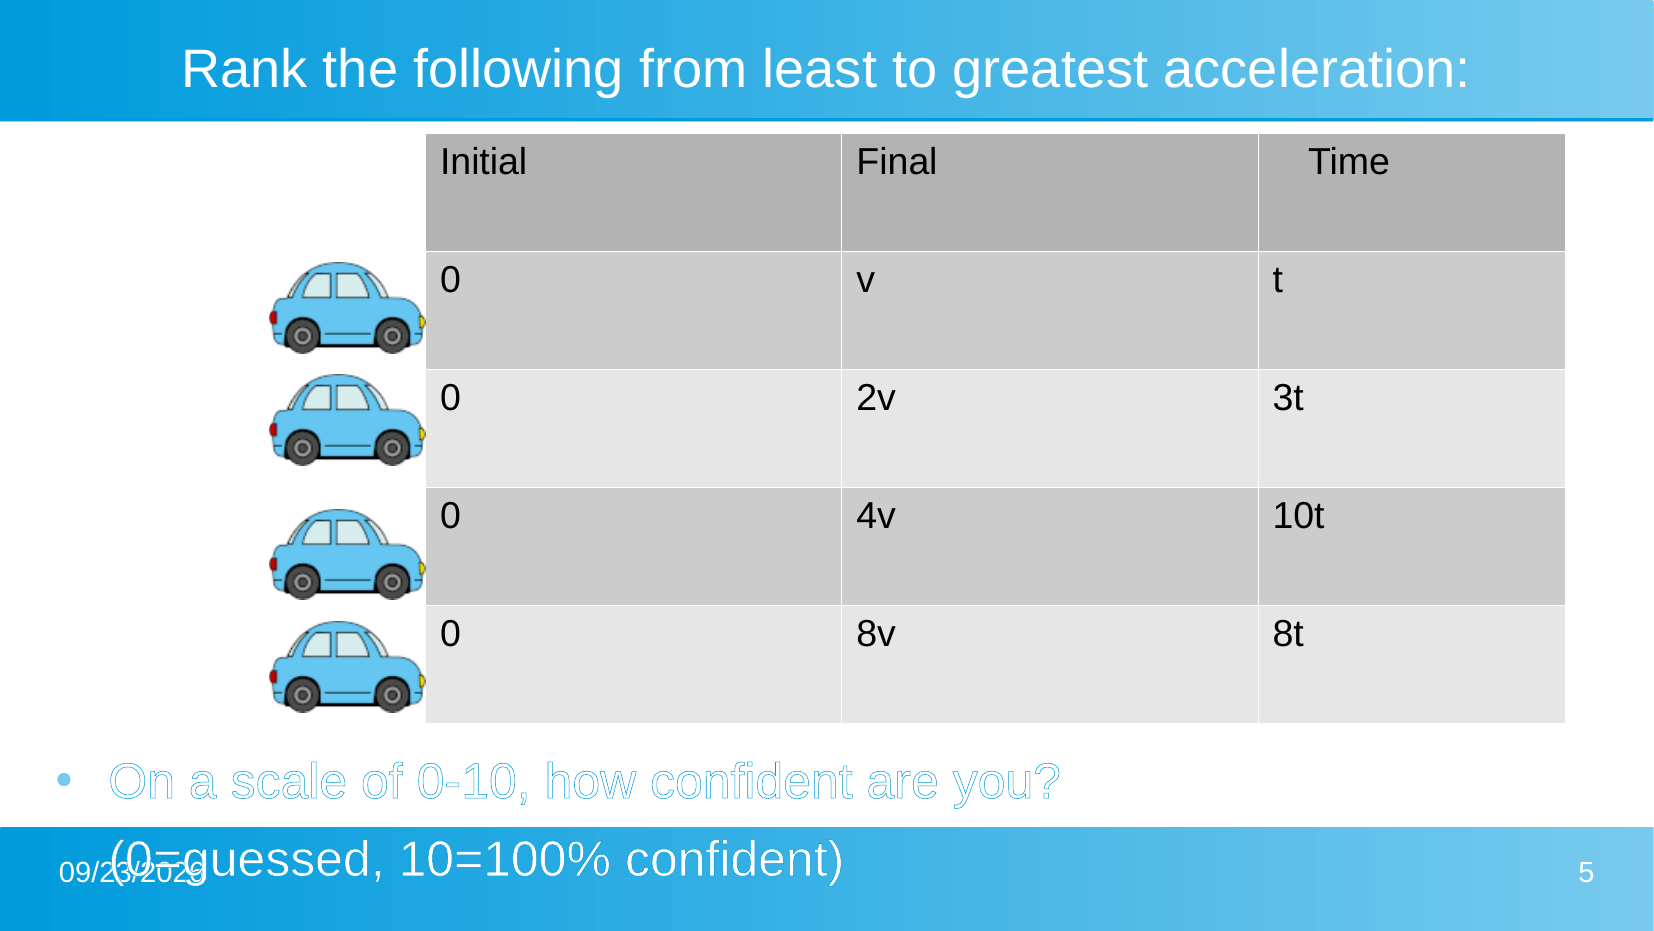

# Rank the following from least to greatest acceleration:
| Initial | Final | Time |
| --- | --- | --- |
| 0 | v | t |
| 0 | 2v | 3t |
| 0 | 4v | 10t |
| 0 | 8v | 8t |
On a scale of 0-10, how confident are you?
(0=guessed, 10=100% confident)
5